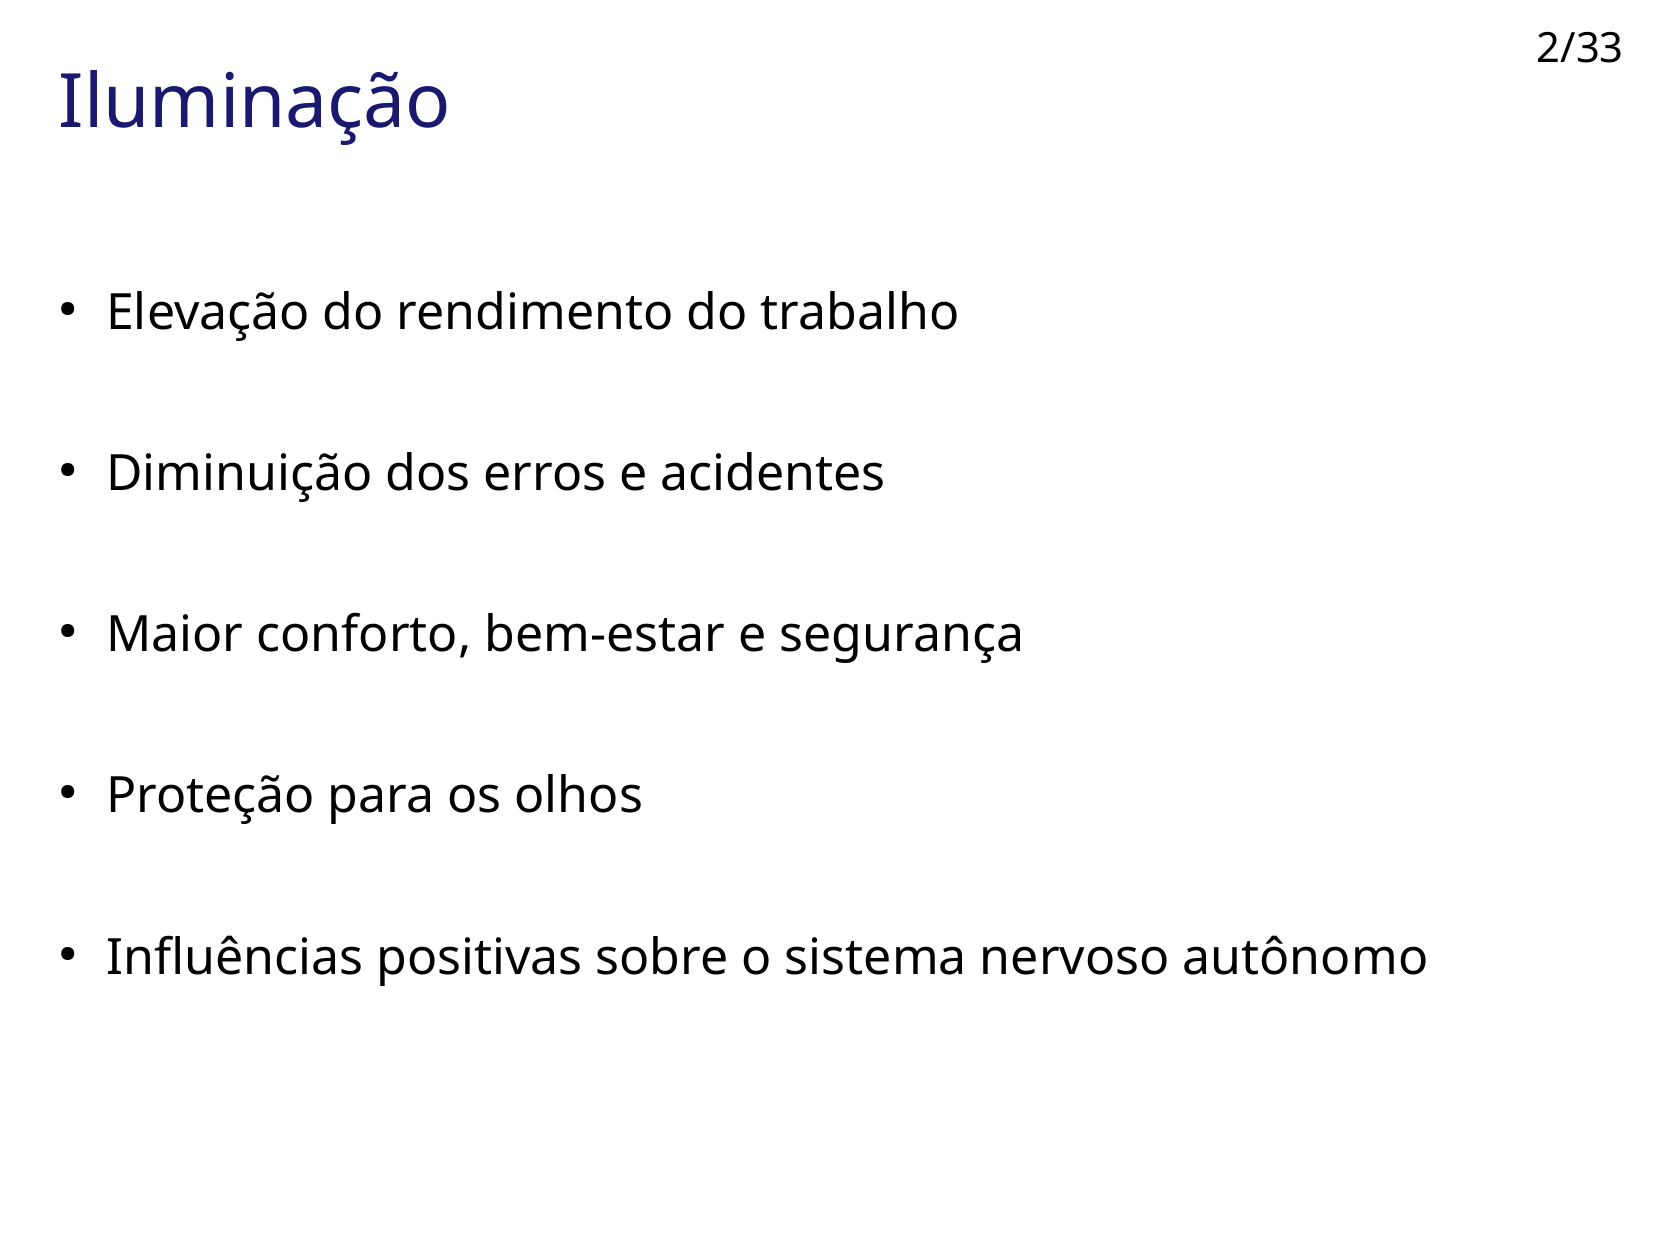

2
# Iluminação
Elevação do rendimento do trabalho
Diminuição dos erros e acidentes
Maior conforto, bem-estar e segurança
Proteção para os olhos
Influências positivas sobre o sistema nervoso autônomo